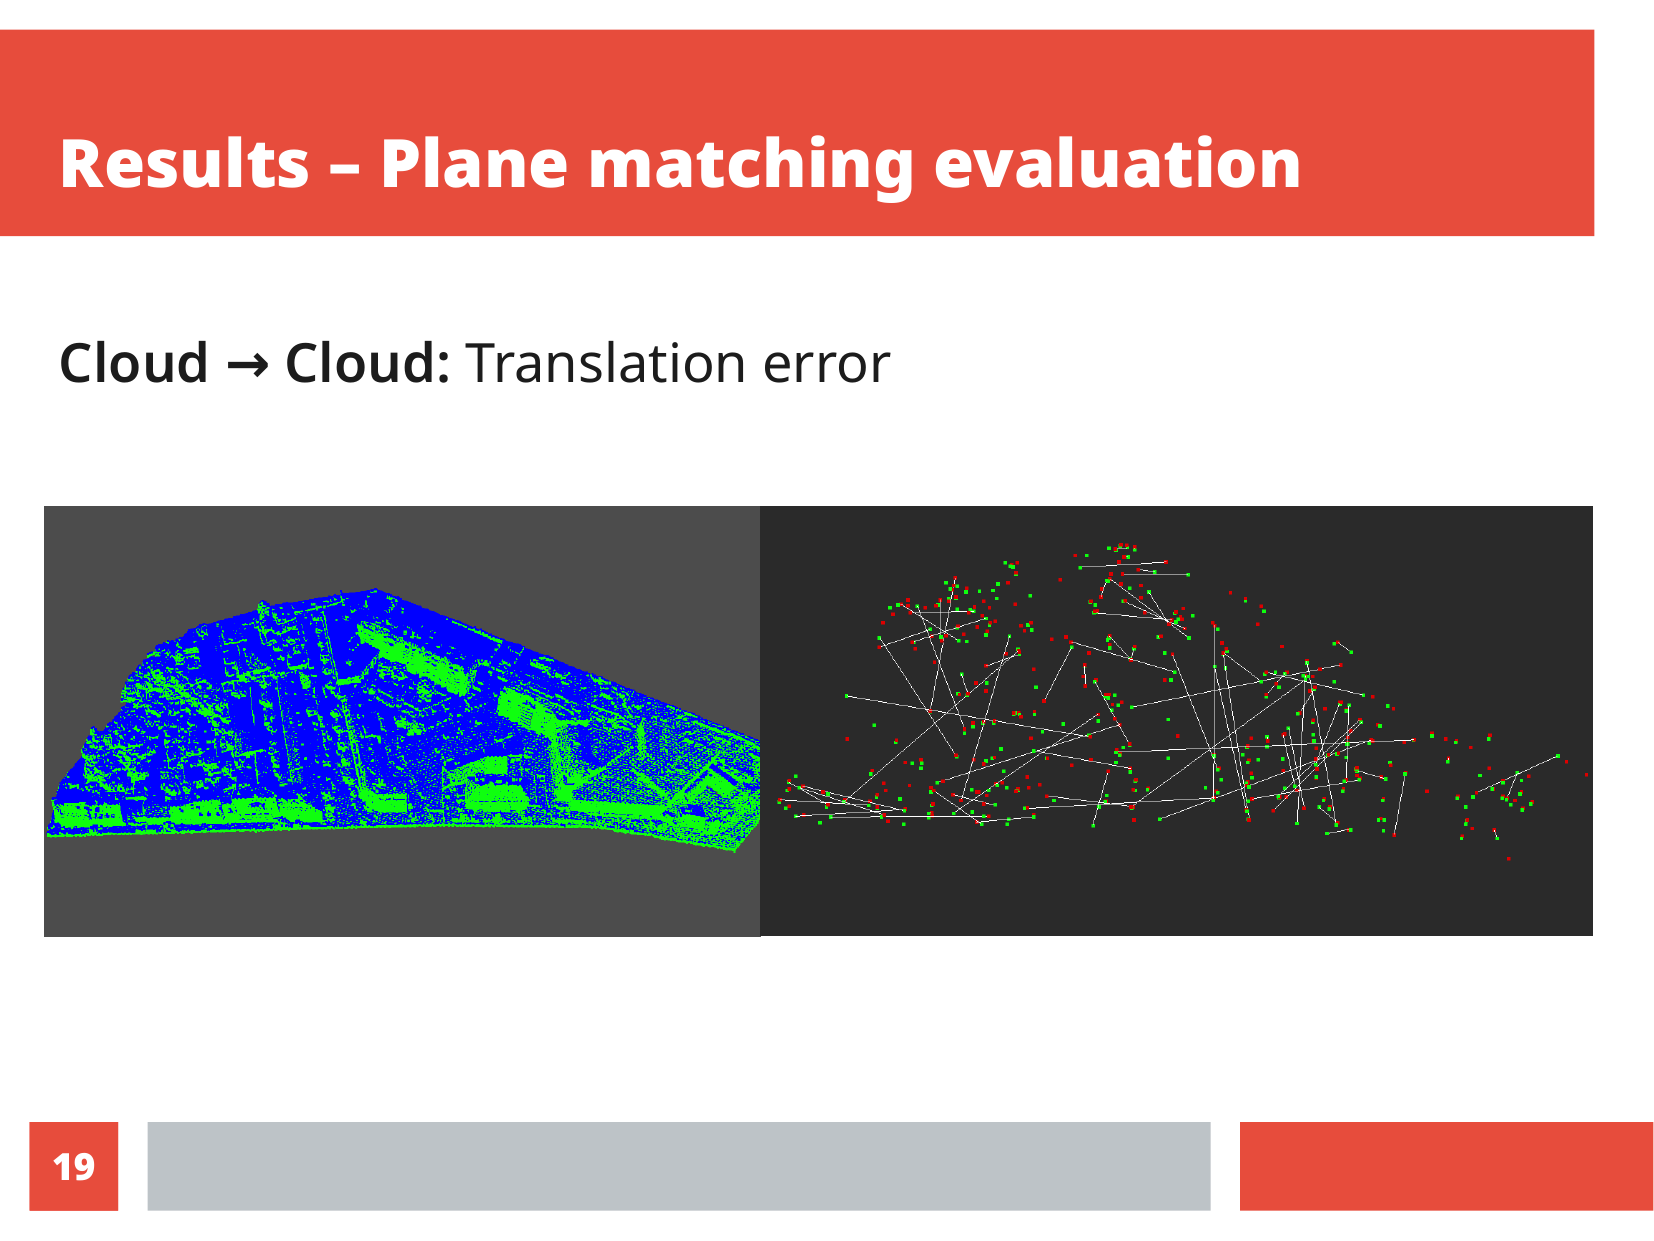

# Results – Plane matching evaluation
Cloud → Cloud: Translation error
19